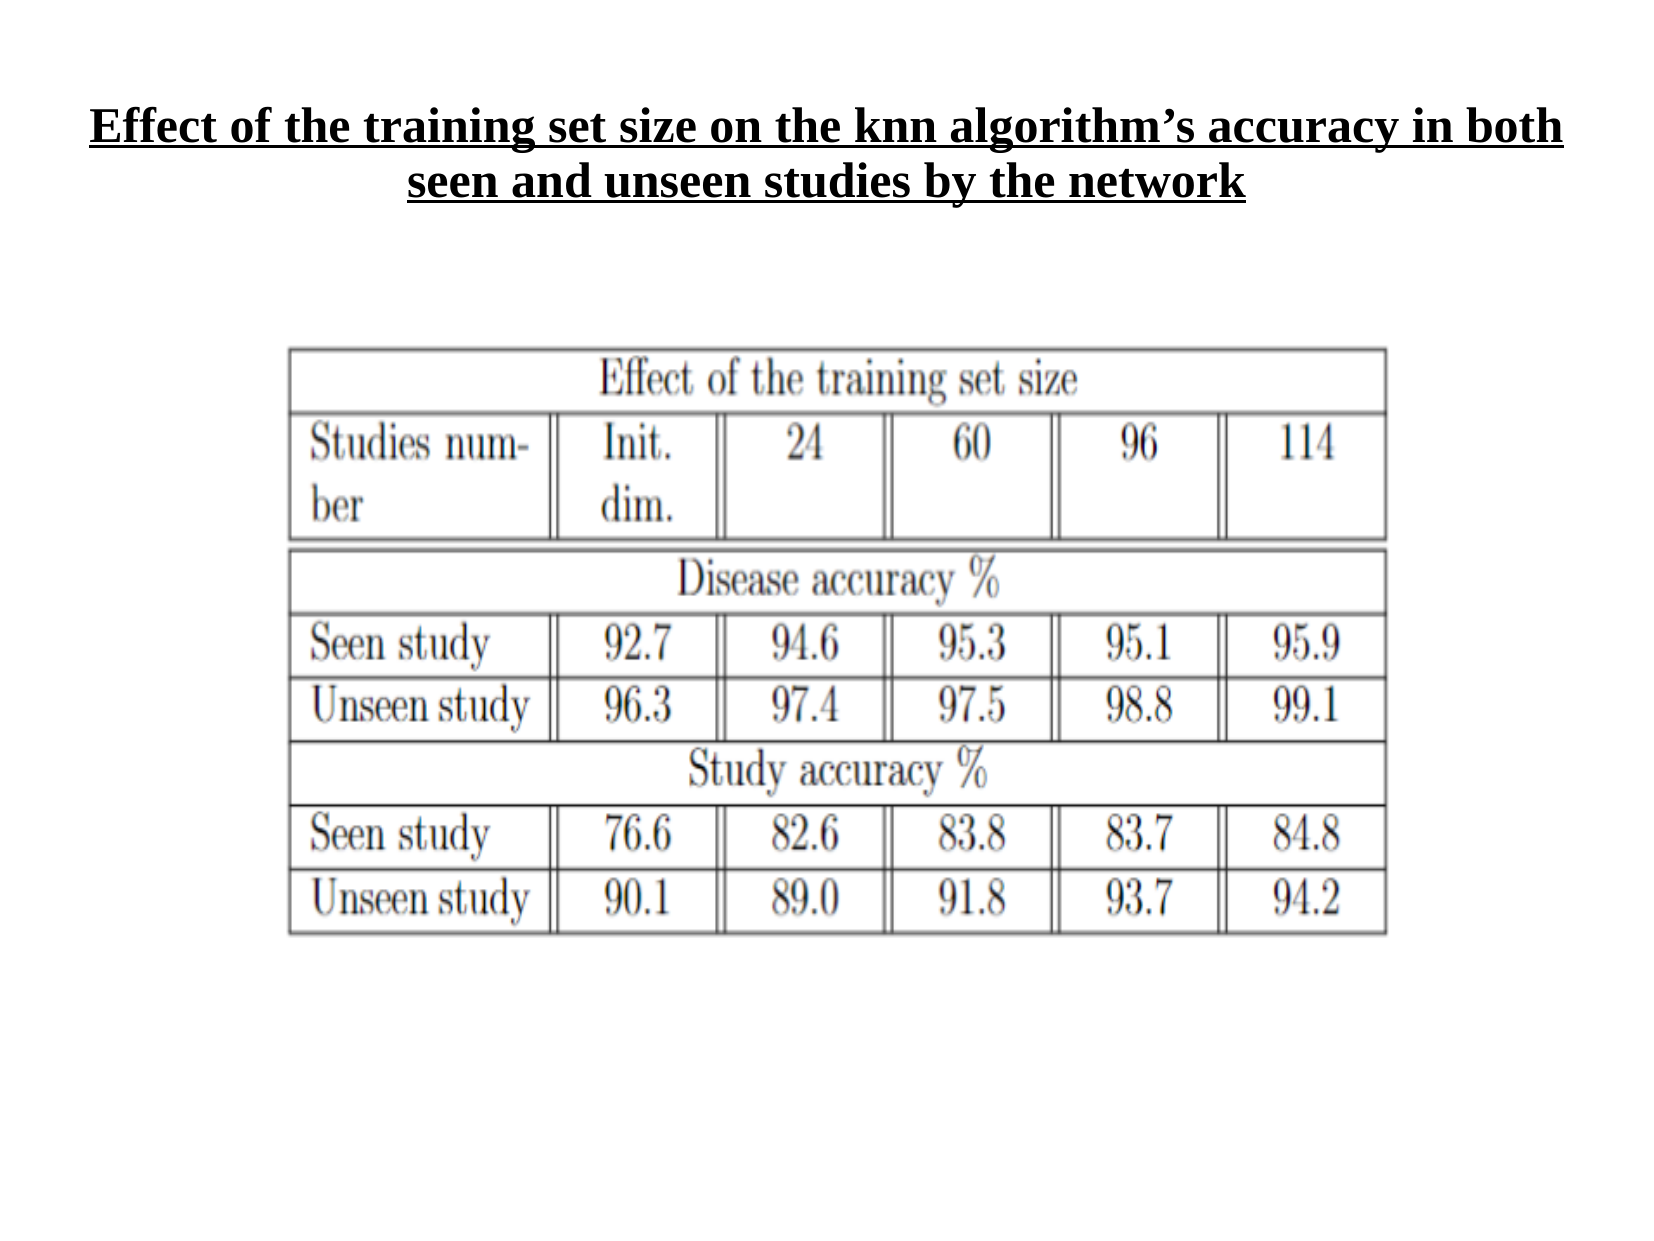

# Effect of the training set size on the knn algorithm’s accuracy in both seen and unseen studies by the network